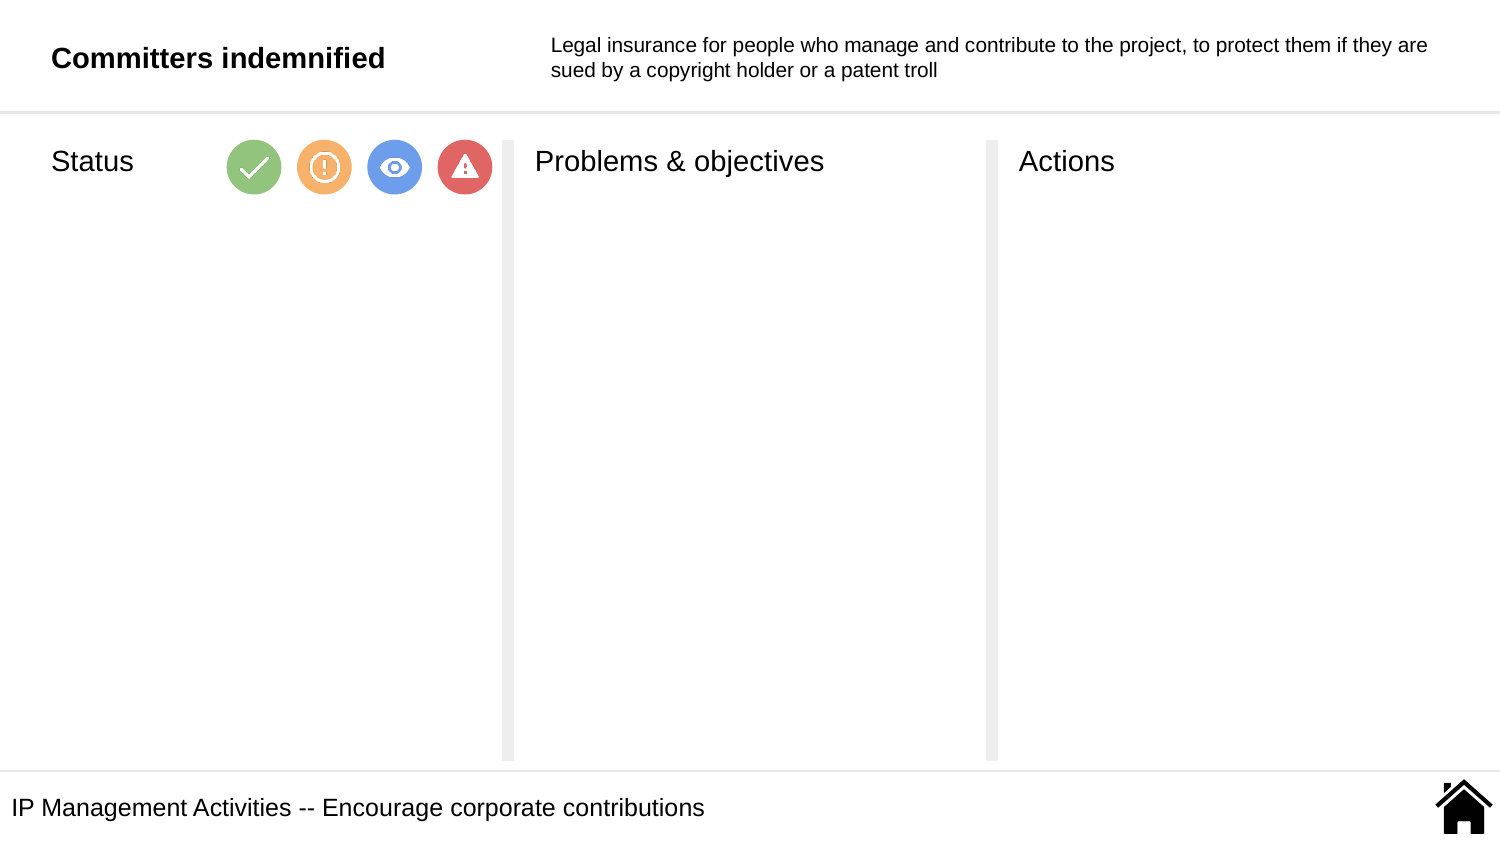

Committers indemnified
Legal insurance for people who manage and contribute to the project, to protect them if they are sued by a copyright holder or a patent troll
# Status
Problems & objectives
Actions
IP Management Activities -- Encourage corporate contributions